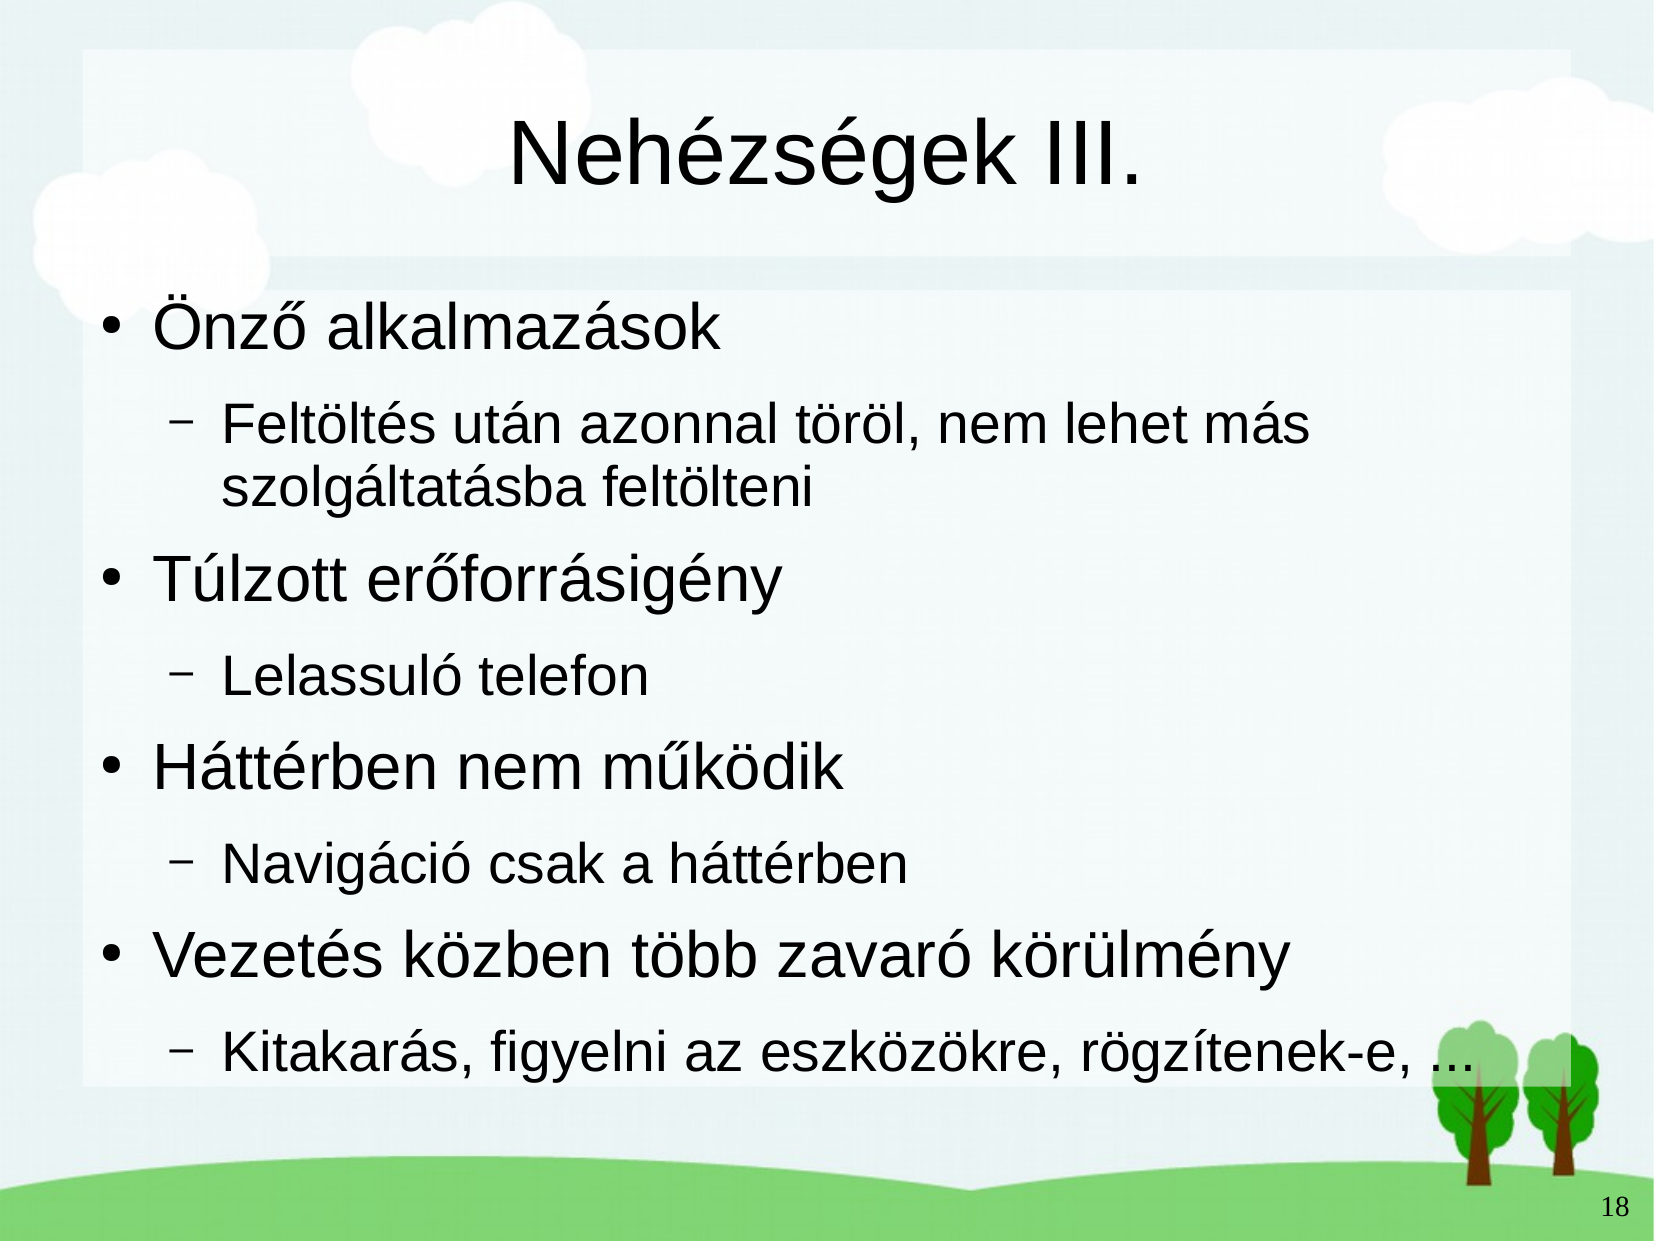

# Nehézségek III.
Önző alkalmazások
Feltöltés után azonnal töröl, nem lehet más szolgáltatásba feltölteni
Túlzott erőforrásigény
Lelassuló telefon
Háttérben nem működik
Navigáció csak a háttérben
Vezetés közben több zavaró körülmény
Kitakarás, figyelni az eszközökre, rögzítenek-e, ...
18